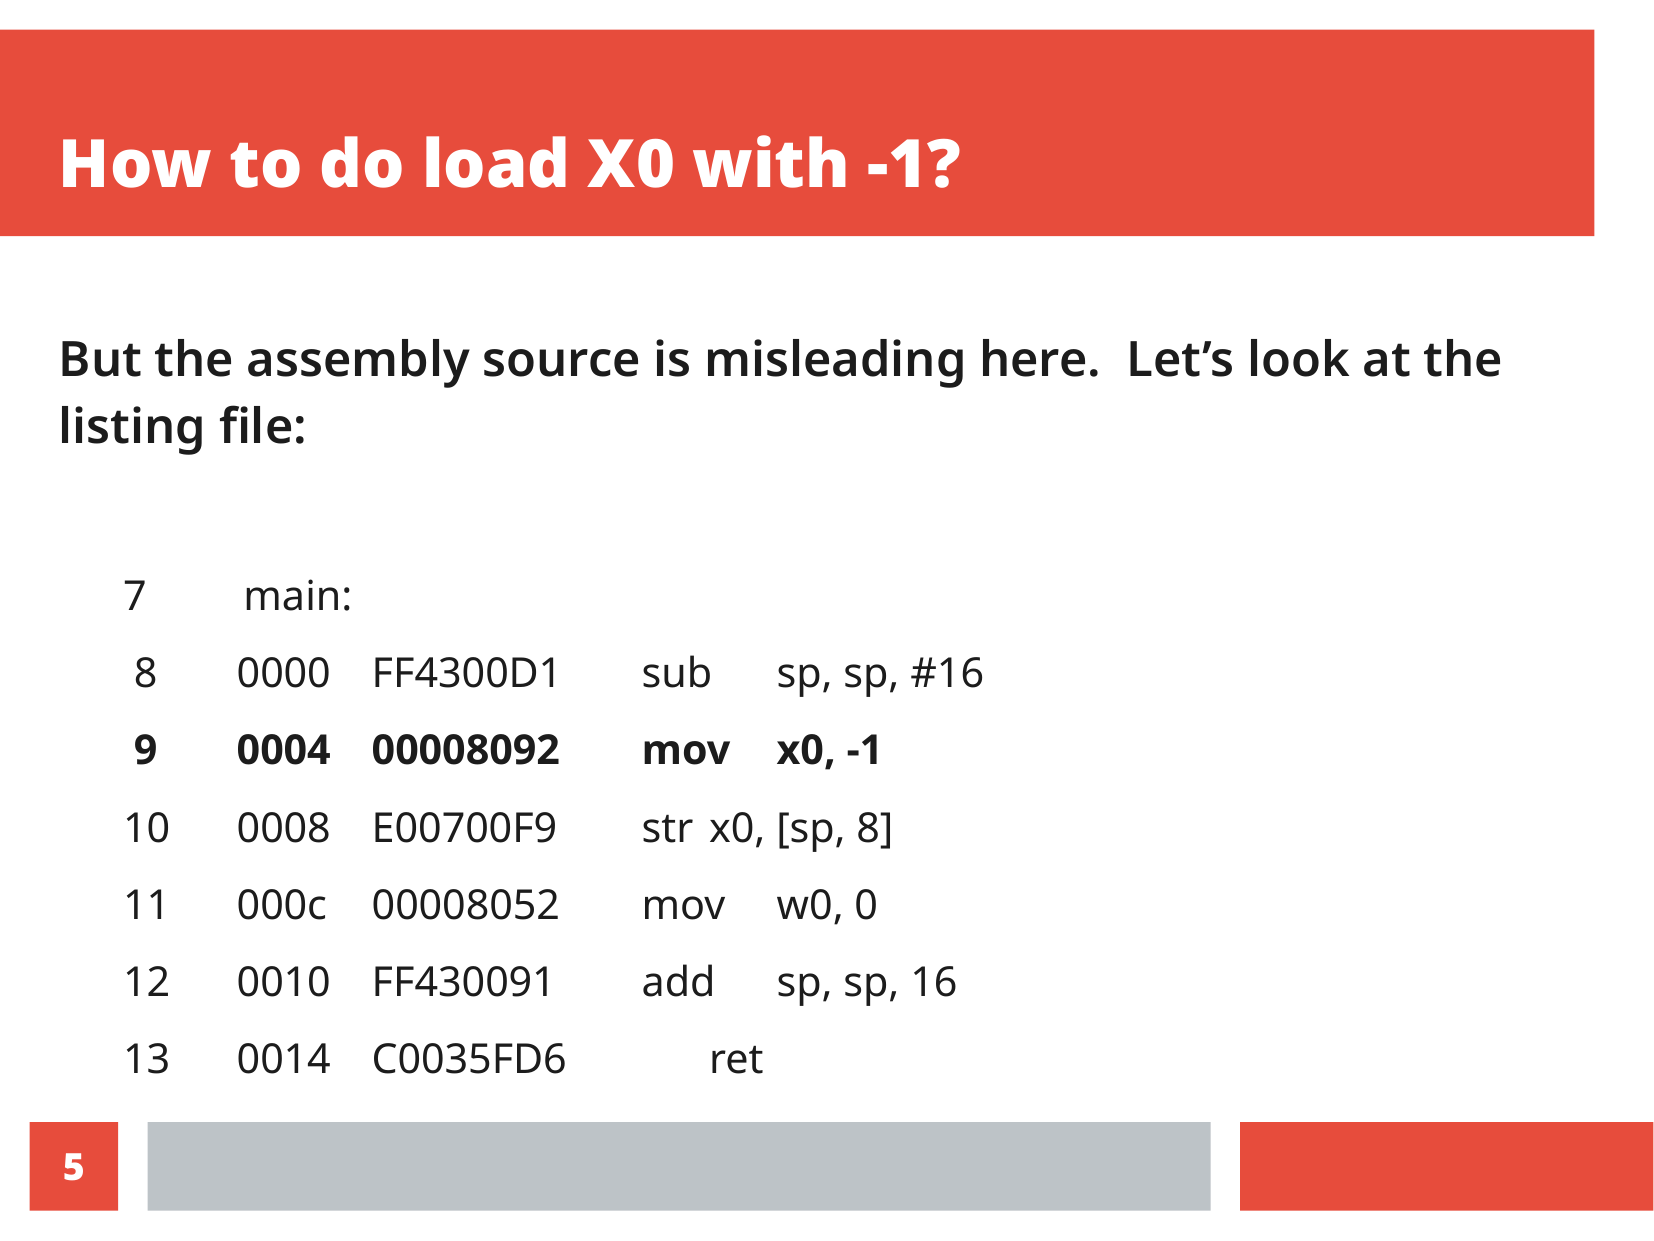

# How to do load X0 with -1?
But the assembly source is misleading here. Let’s look at the listing file:
 7 main:
 8 		0000 	FF4300D1 		sub	sp, sp, #16
 9 		0004 	00008092 		mov	x0, -1
 10 	0008 	E00700F9 		str	x0, [sp, 8]
 11 	000c 	00008052 		mov	w0, 0
 12 	0010 	FF430091 		add	sp, sp, 16
 13 	0014 	C0035FD6 		ret
5